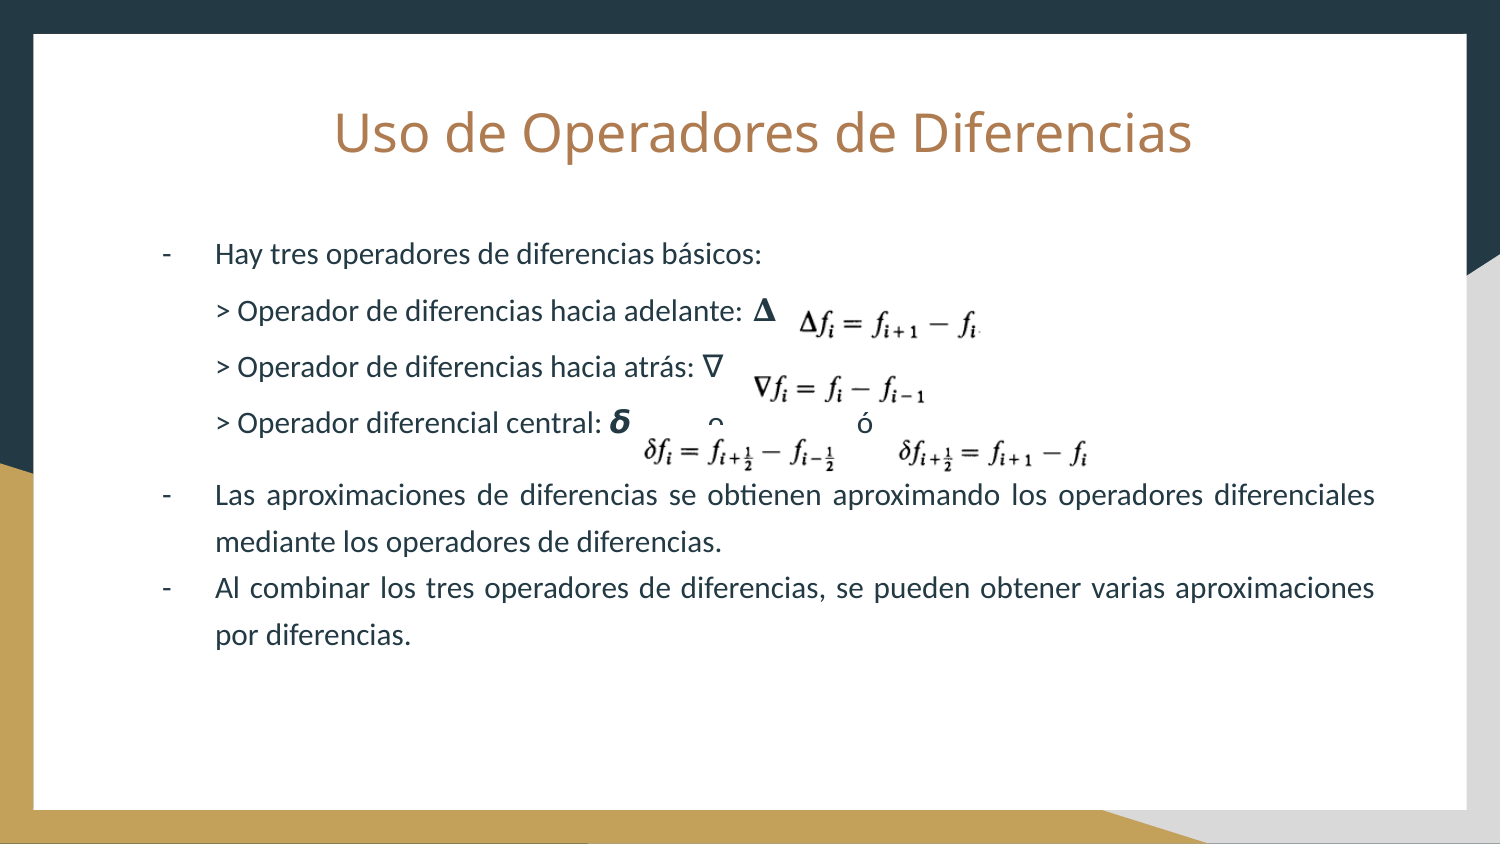

Uso de Operadores de Diferencias
# Hay tres operadores de diferencias básicos:
> Operador de diferencias hacia adelante: 𝚫
> Operador de diferencias hacia atrás: ∇
> Operador diferencial central: 𝞭 o ó
Las aproximaciones de diferencias se obtienen aproximando los operadores diferenciales mediante los operadores de diferencias.
Al combinar los tres operadores de diferencias, se pueden obtener varias aproximaciones por diferencias.